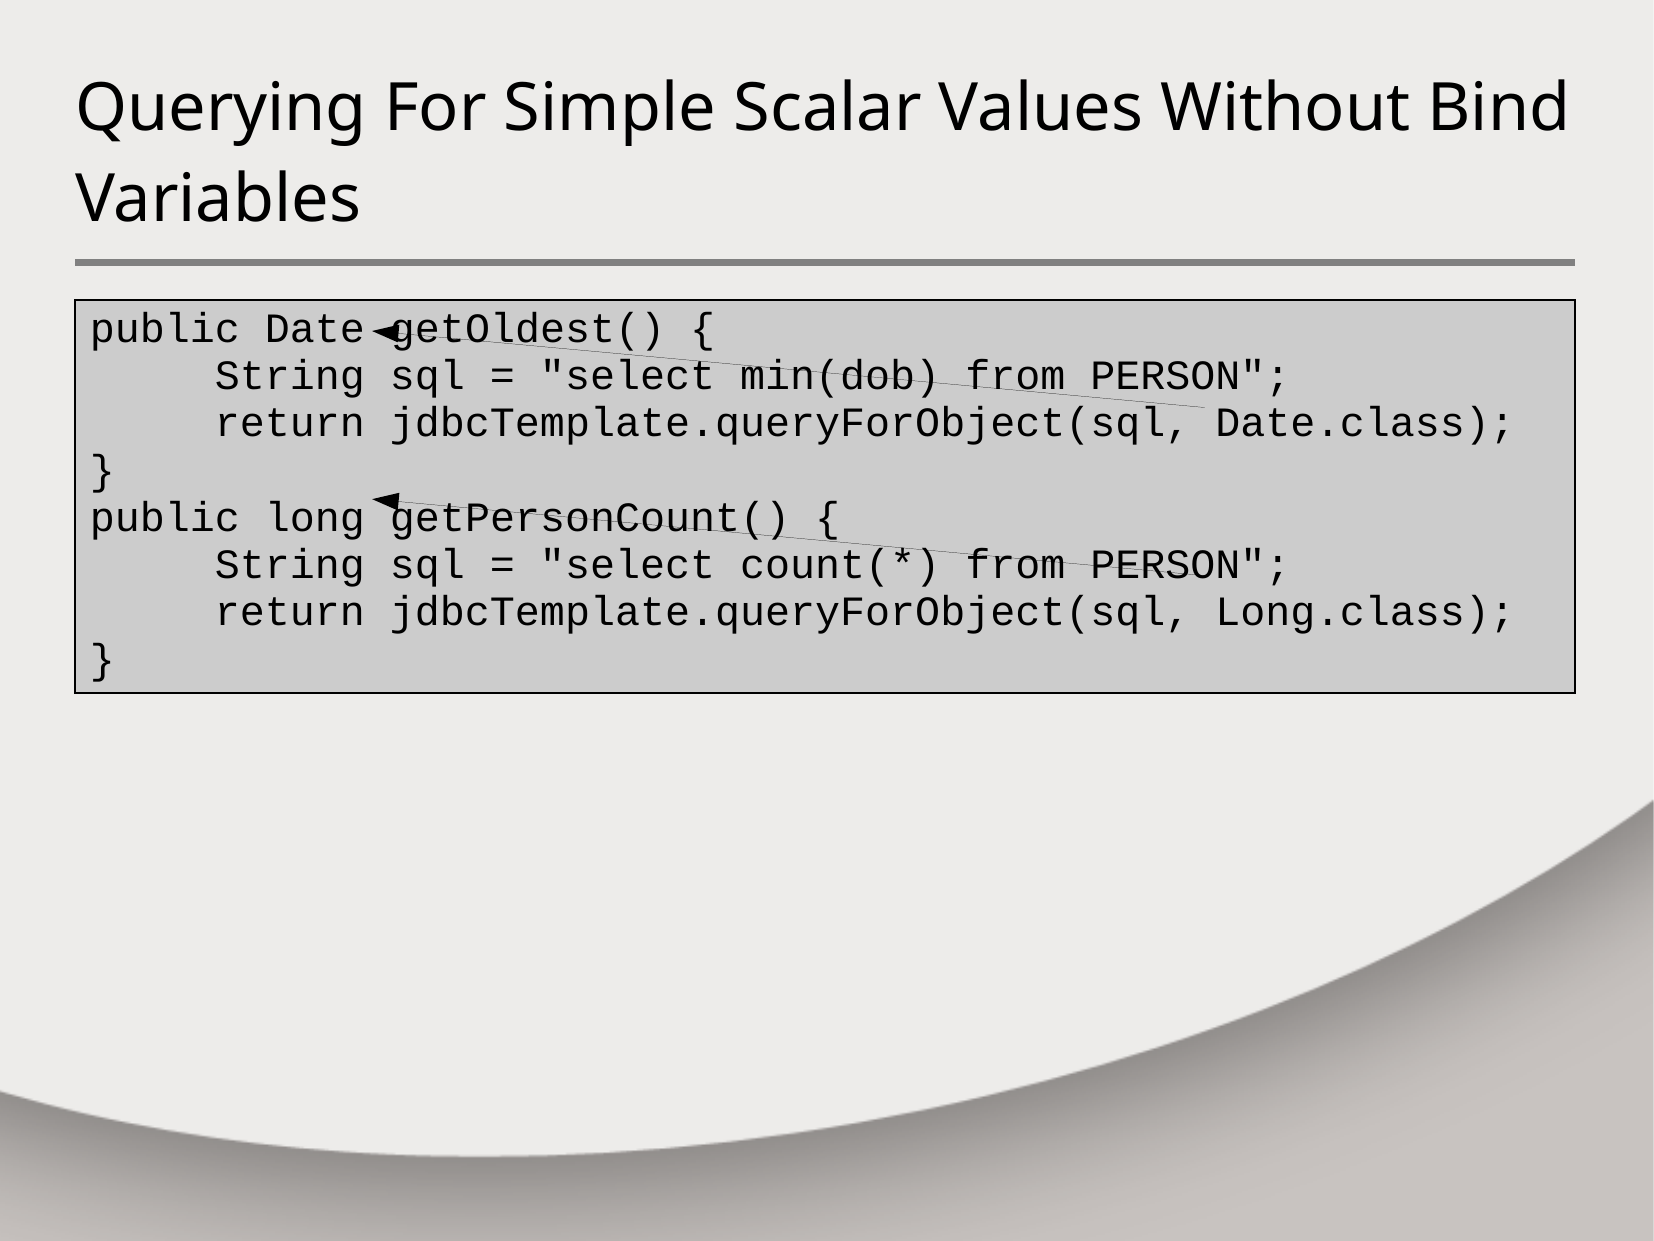

# Querying For Simple Scalar Values Without Bind Variables
public Date getOldest() {
 String sql = "select min(dob) from PERSON";
 return jdbcTemplate.queryForObject(sql, Date.class);
}
public long getPersonCount() {
 String sql = "select count(*) from PERSON";
 return jdbcTemplate.queryForObject(sql, Long.class);
}